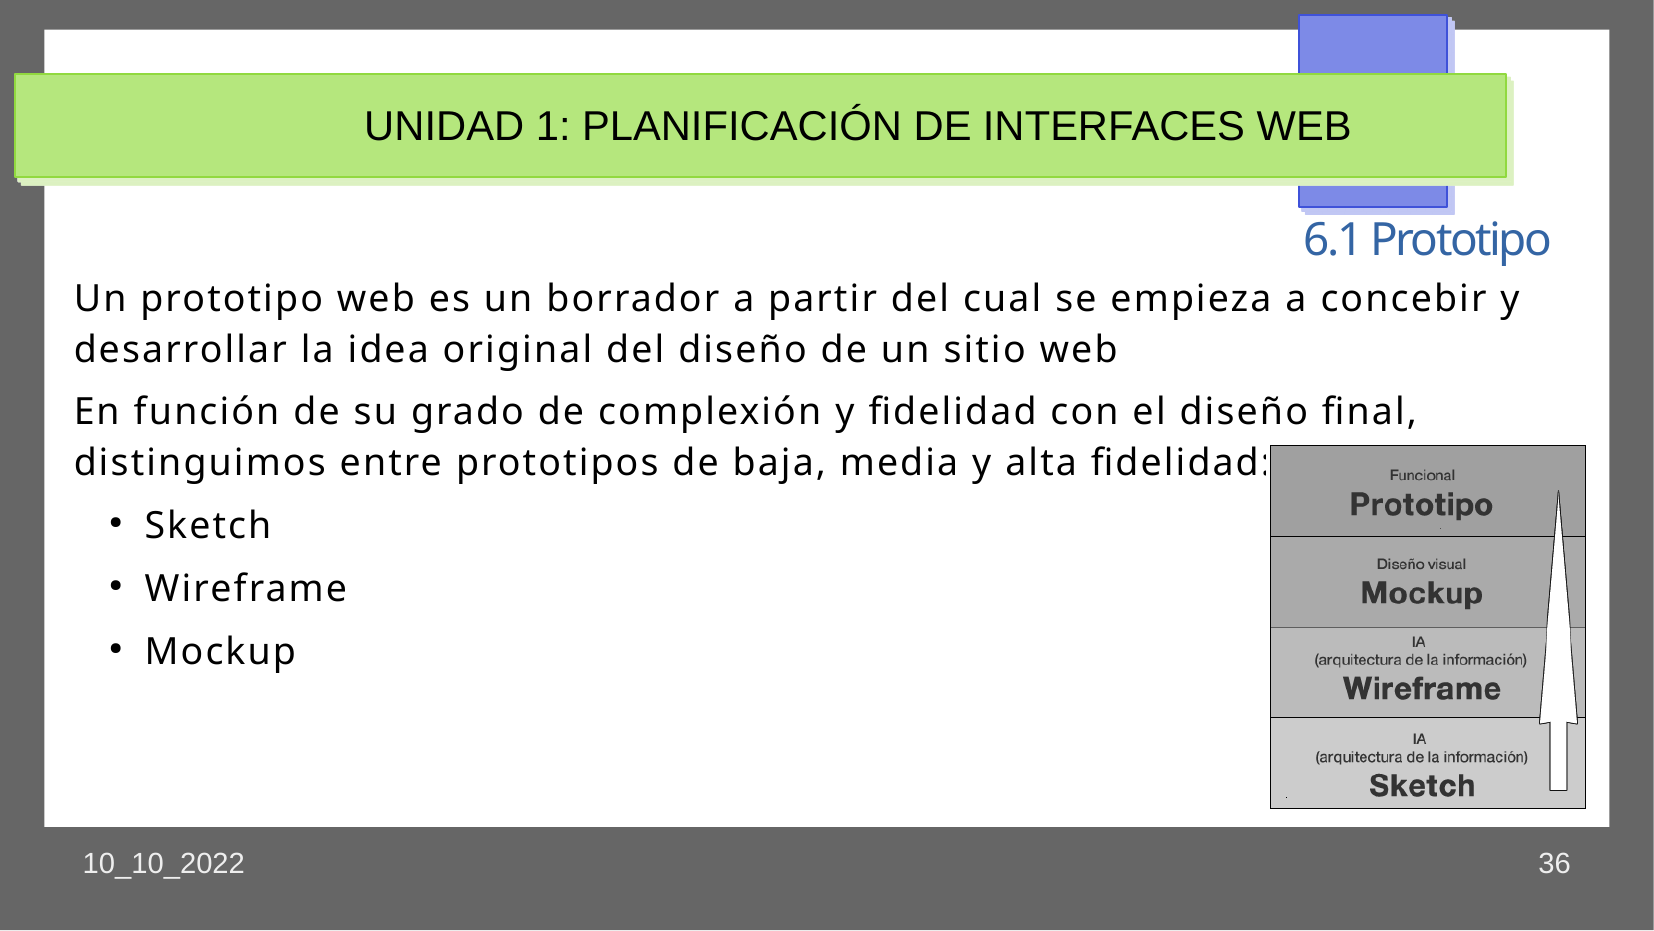

# UNIDAD 1: PLANIFICACIÓN DE INTERFACES WEB
6.1 Prototipo
Un prototipo web es un borrador a partir del cual se empieza a concebir y desarrollar la idea original del diseño de un sitio web
En función de su grado de complexión y fidelidad con el diseño final, distinguimos entre prototipos de baja, media y alta fidelidad:
Sketch
Wireframe
Mockup
10_10_2022
36